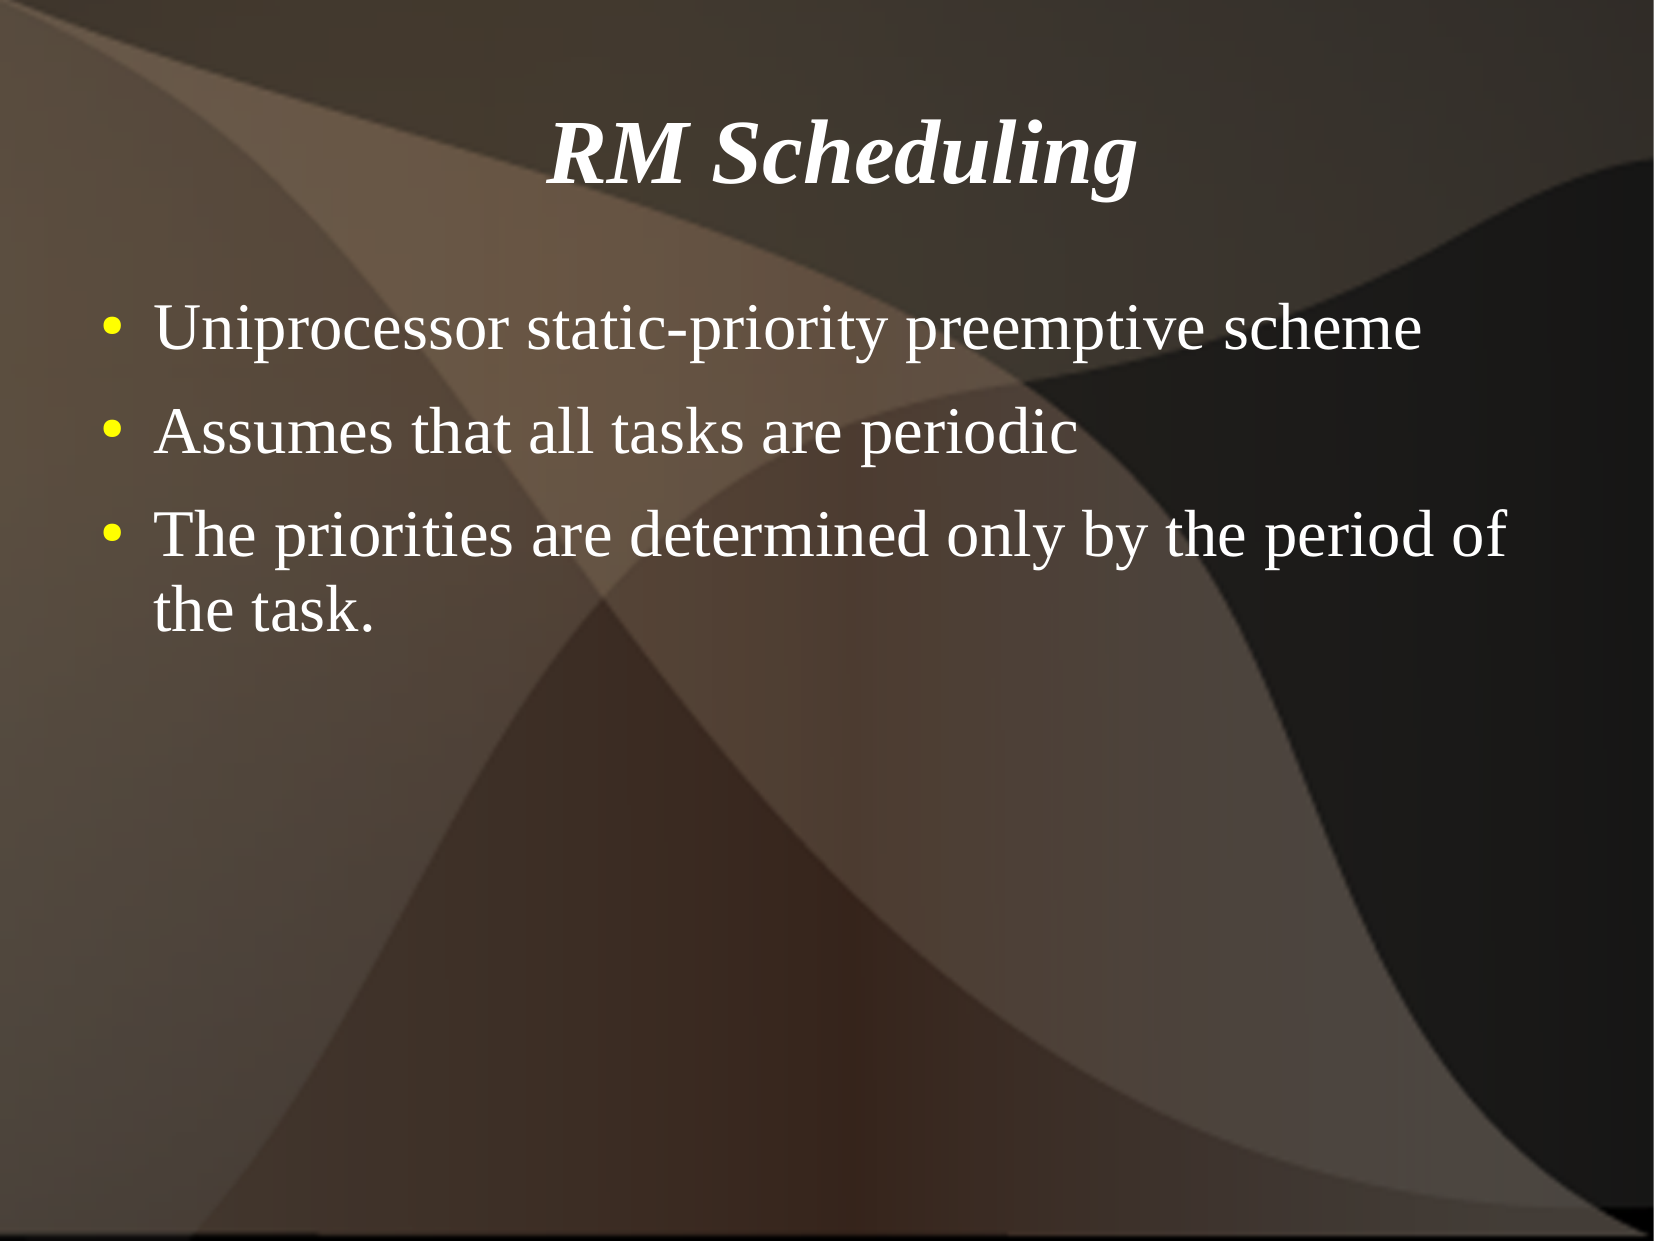

# RM Scheduling
Uniprocessor static-priority preemptive scheme
Assumes that all tasks are periodic
The priorities are determined only by the period of the task.